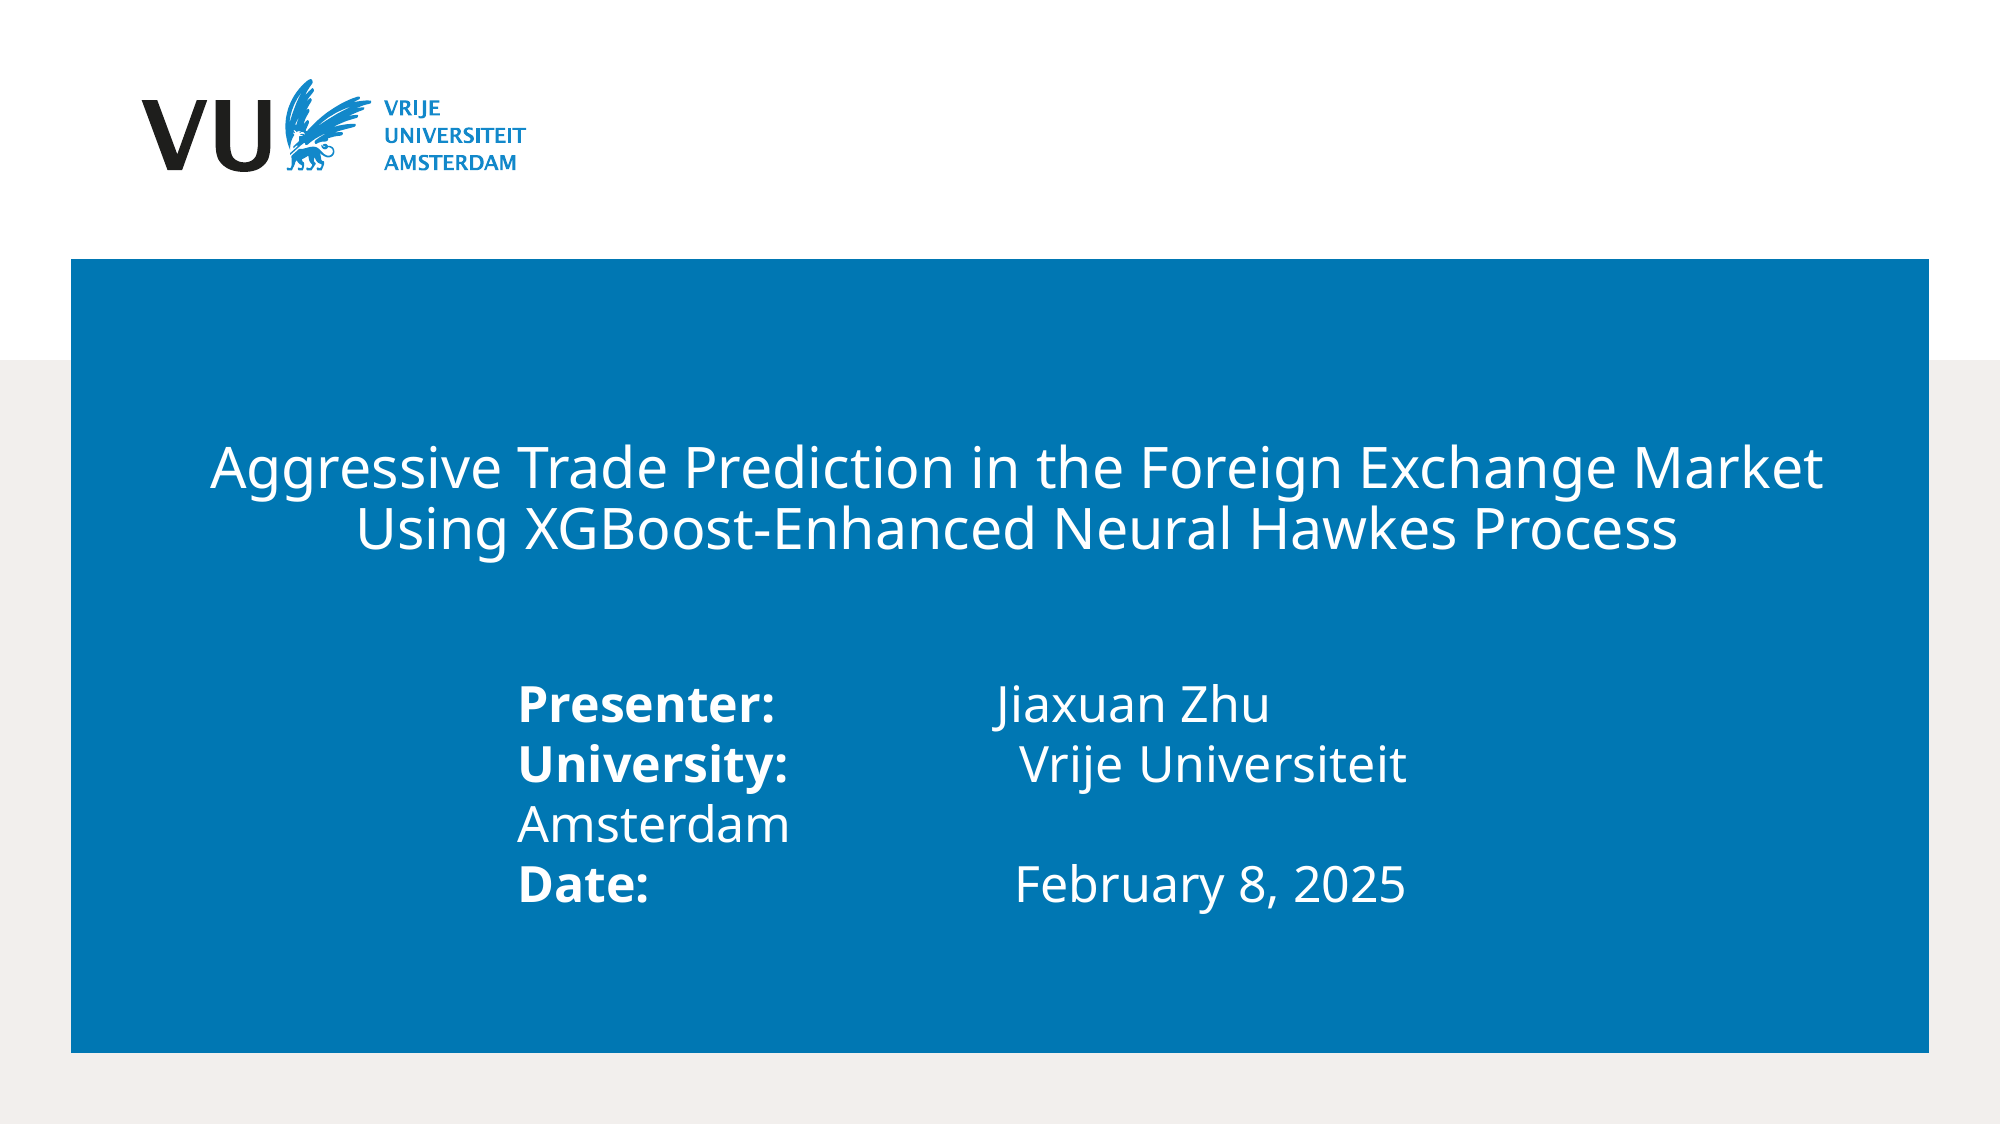

# Aggressive Trade Prediction in the Foreign Exchange Market Using XGBoost-Enhanced Neural Hawkes Process
Presenter: Jiaxuan Zhu
University: Vrije Universiteit Amsterdam
Date: February 8, 2025